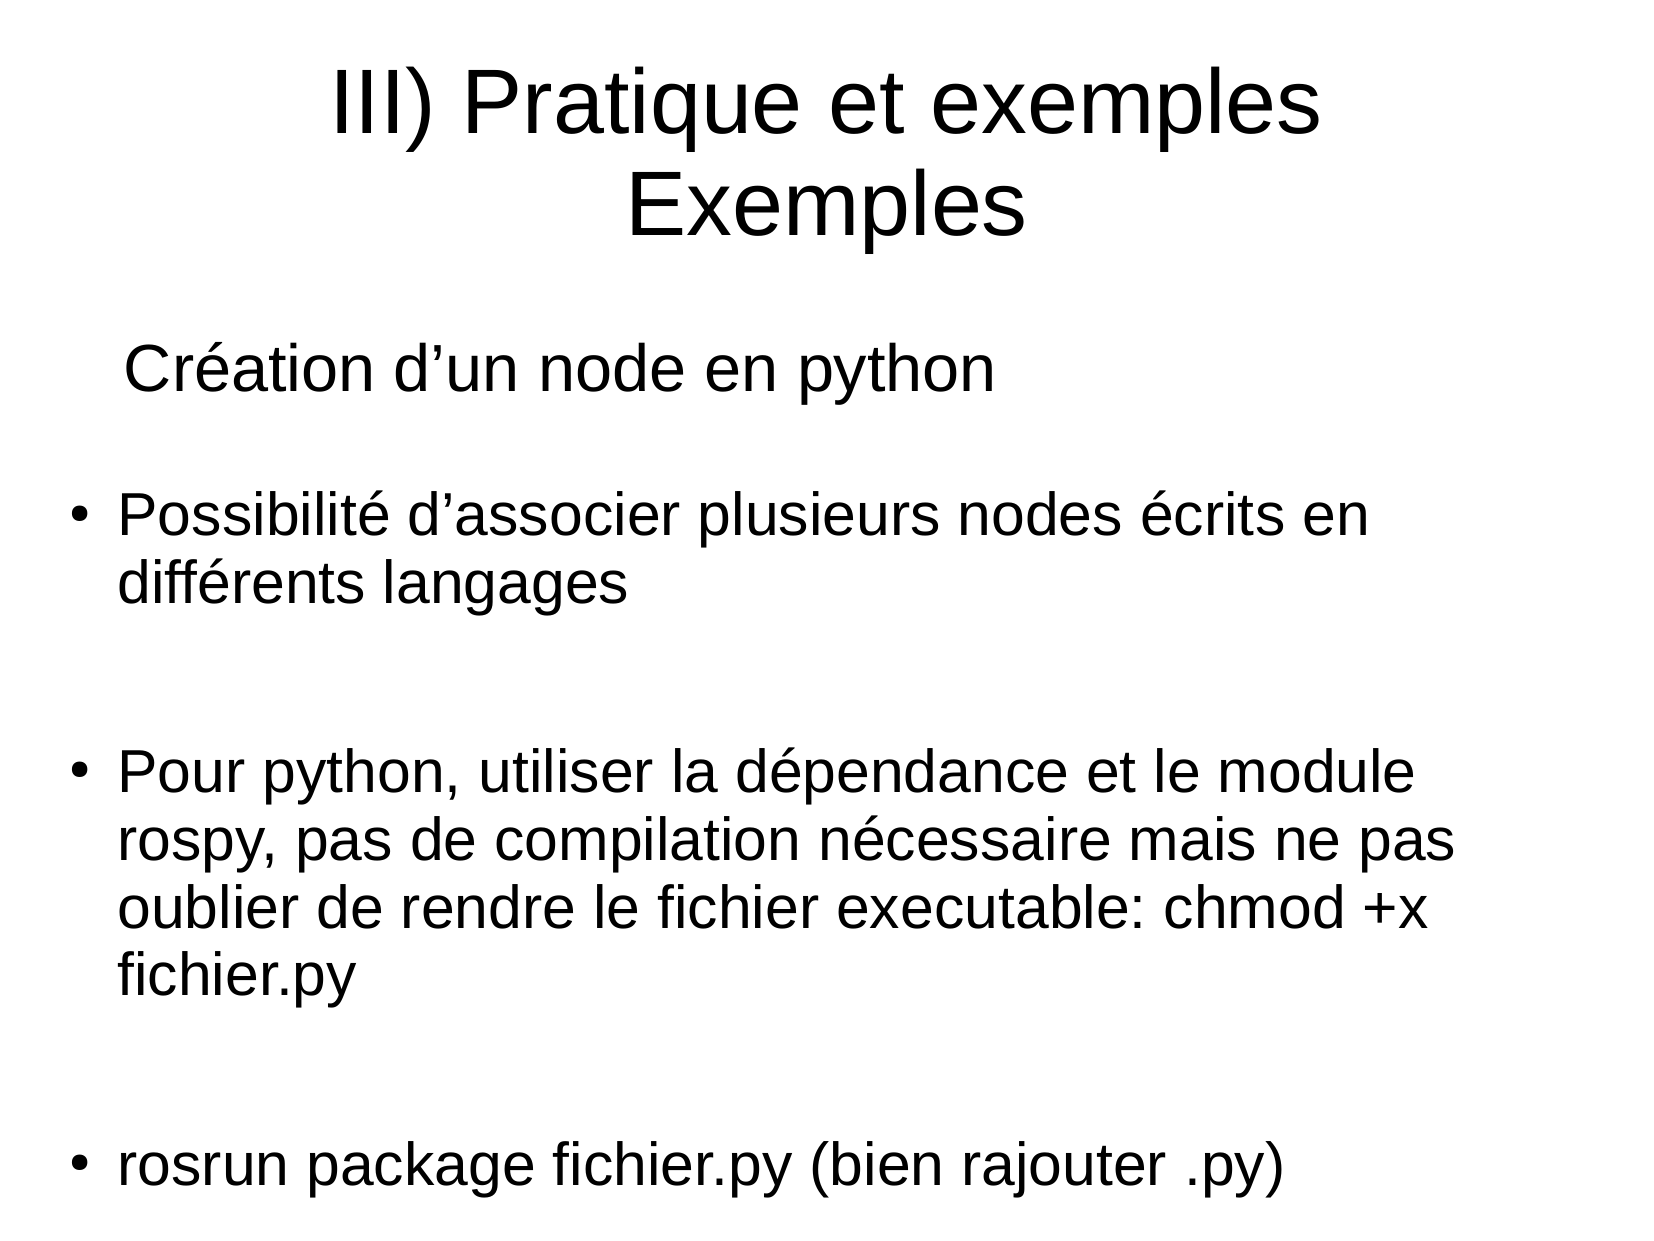

III) Pratique et exemples
Exemples
Création d’un node en python
# Possibilité d’associer plusieurs nodes écrits en différents langages
Pour python, utiliser la dépendance et le module rospy, pas de compilation nécessaire mais ne pas oublier de rendre le fichier executable: chmod +x fichier.py
rosrun package fichier.py (bien rajouter .py)